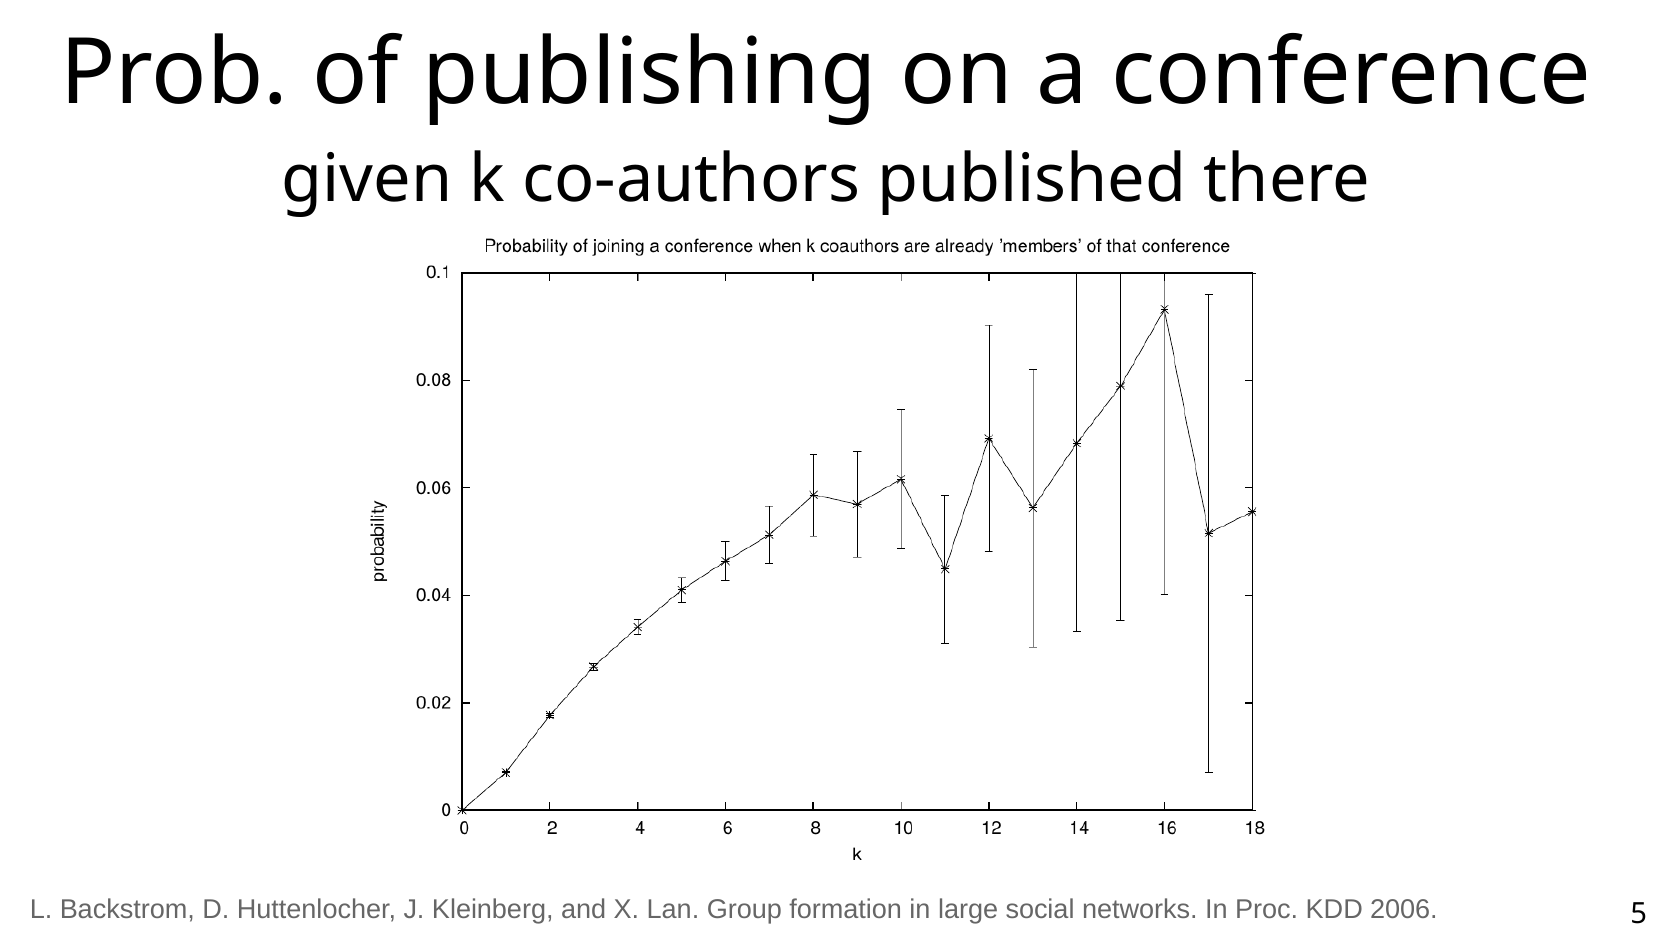

# Prob. of publishing on a conference given k co-authors published there
L. Backstrom, D. Huttenlocher, J. Kleinberg, and X. Lan. Group formation in large social networks. In Proc. KDD 2006.
5